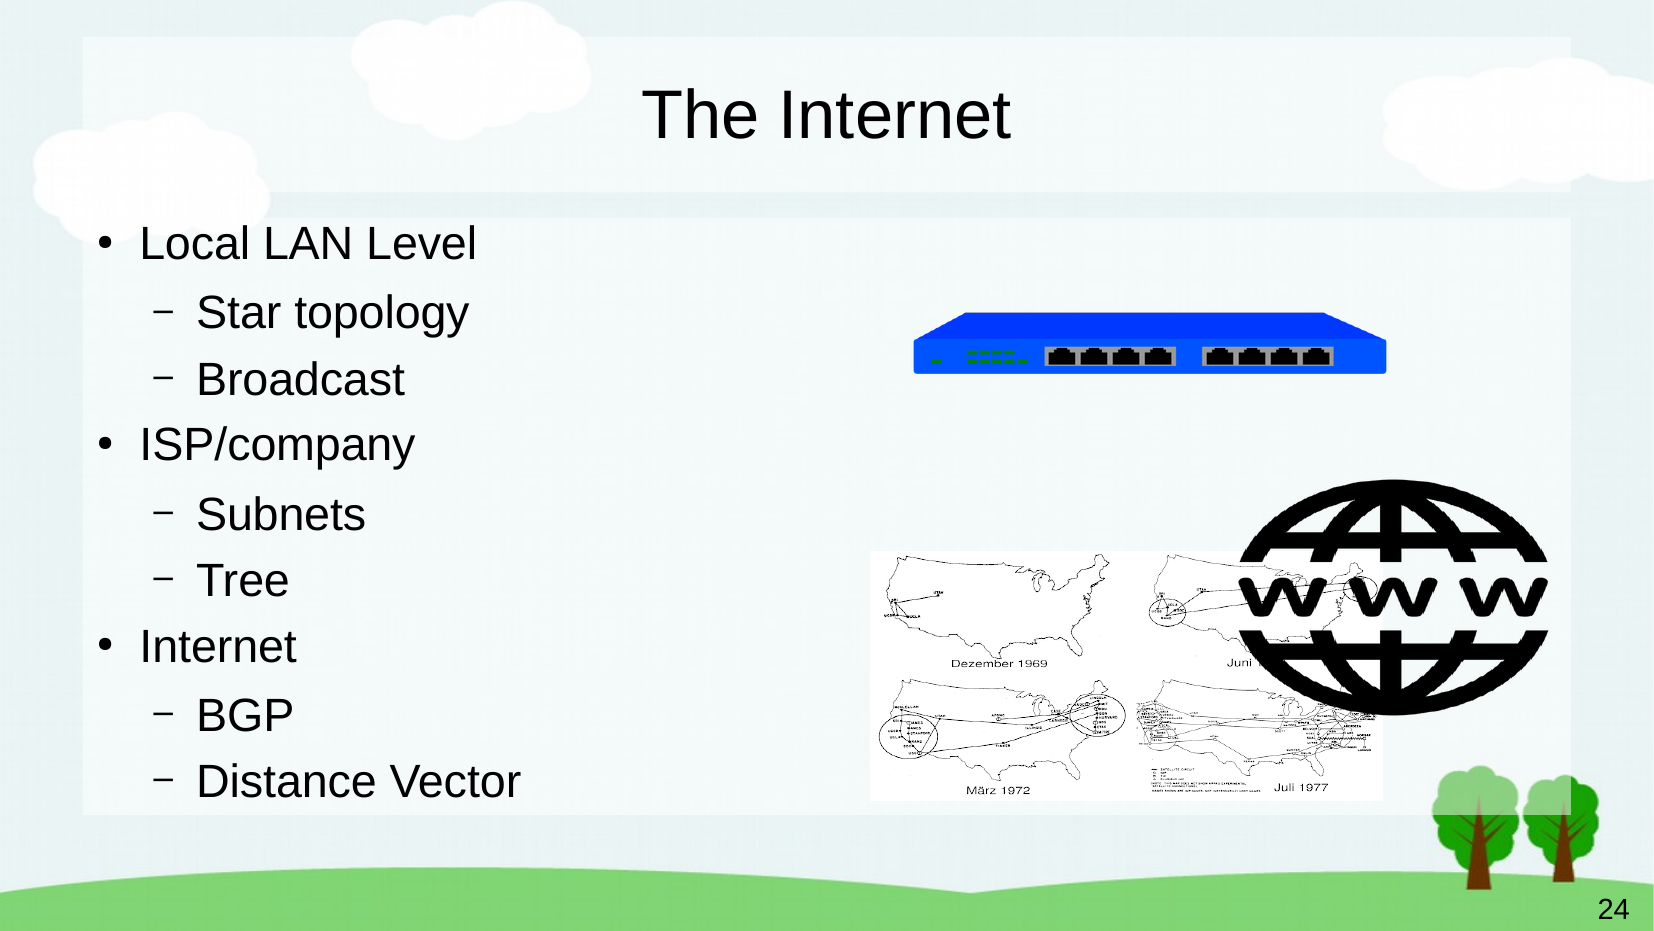

# The Internet
Local LAN Level
Star topology
Broadcast
ISP/company
Subnets
Tree
Internet
BGP
Distance Vector
24